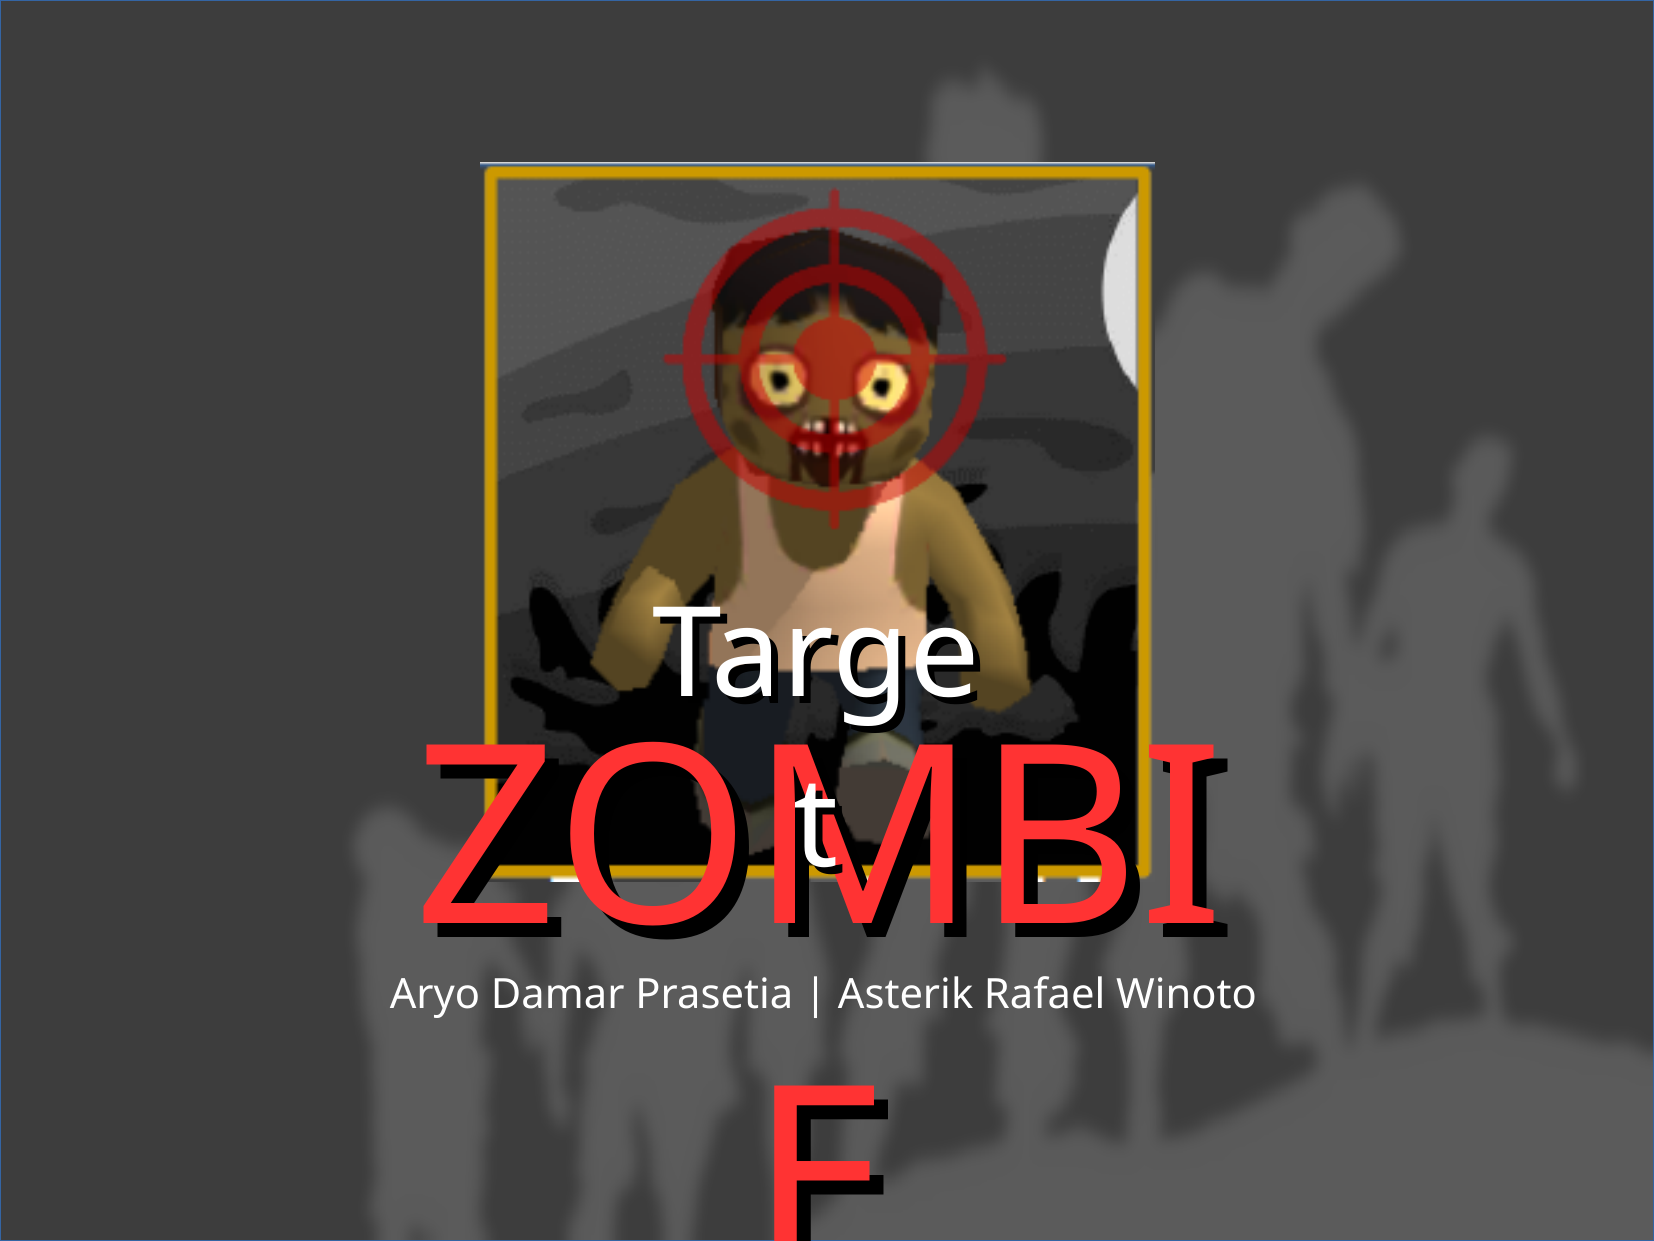

Target
ZOMBIE
Aryo Damar Prasetia | Asterik Rafael Winoto